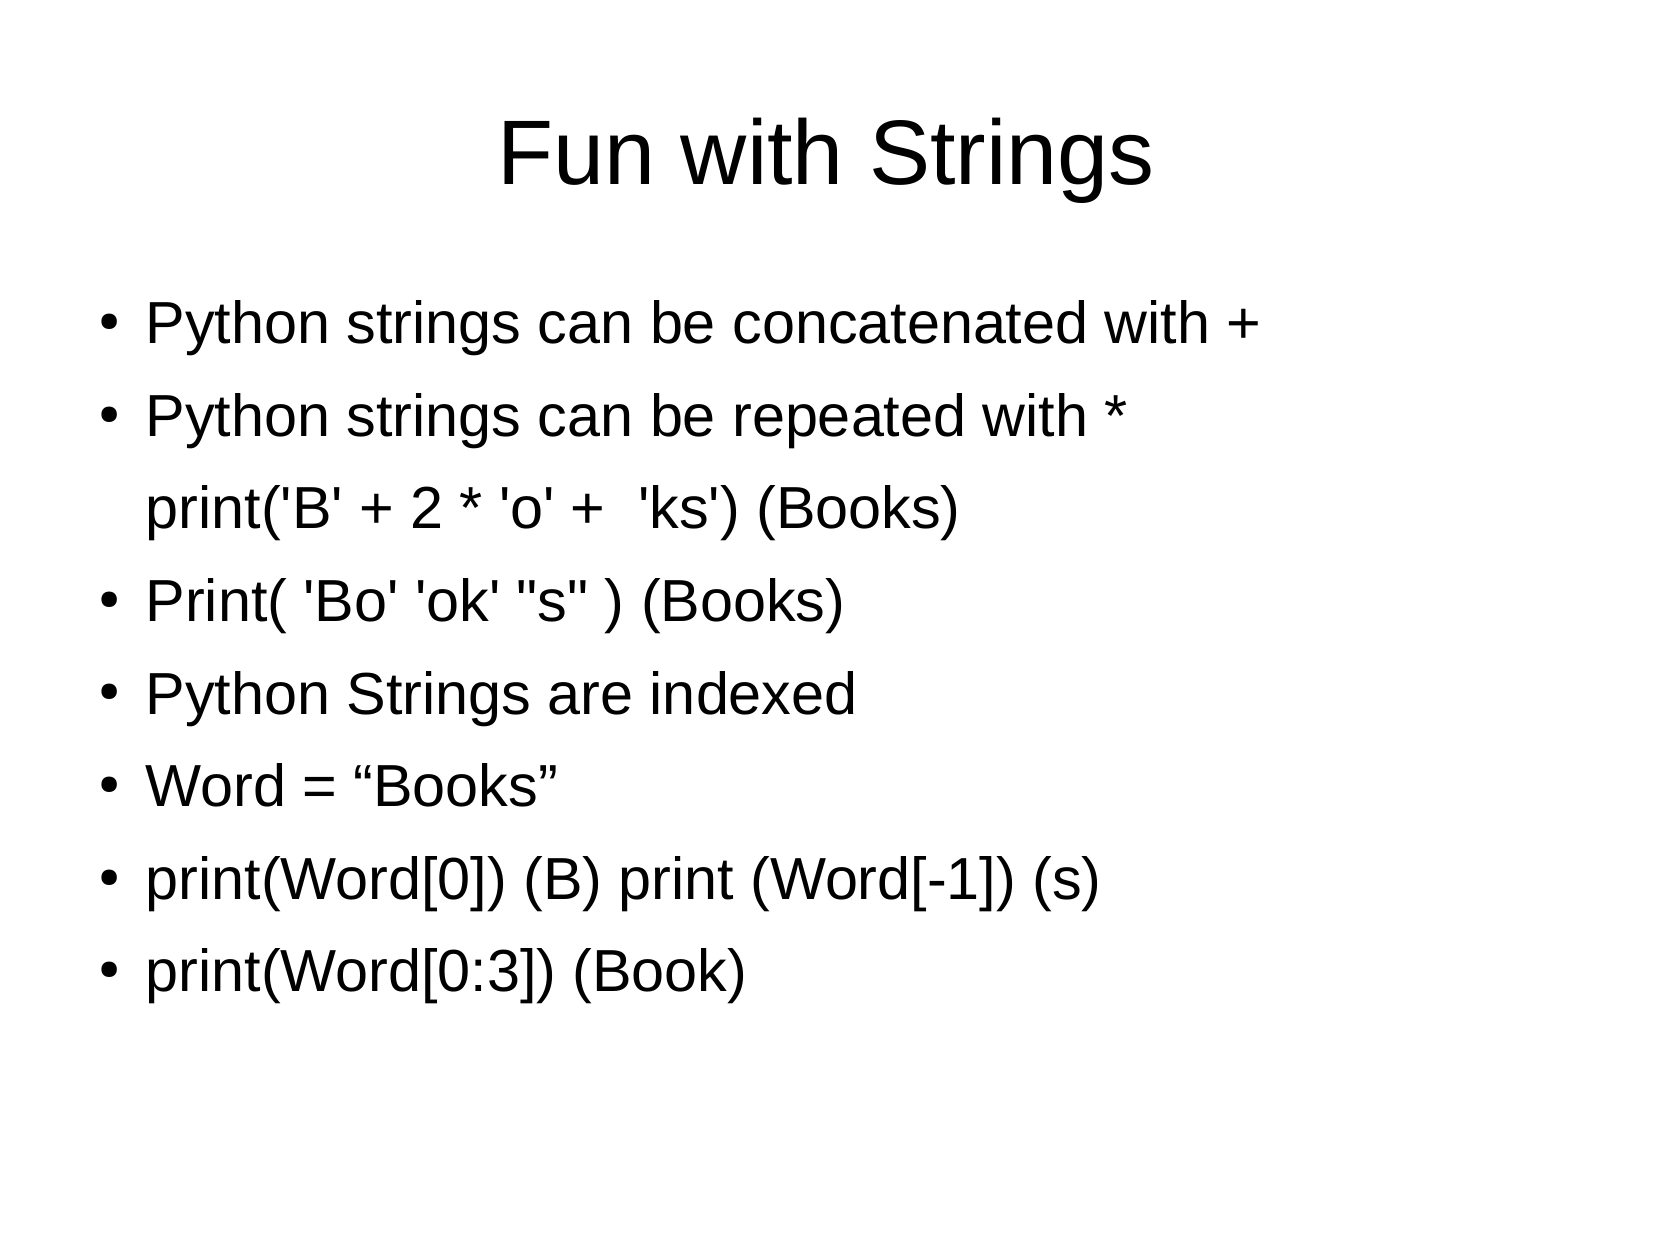

# Fun with Strings
Python strings can be concatenated with +
Python strings can be repeated with *
print('B' + 2 * 'o' + 'ks') (Books)
Print( 'Bo' 'ok' "s" ) (Books)
Python Strings are indexed
Word = “Books”
print(Word[0]) (B) print (Word[-1]) (s)
print(Word[0:3]) (Book)